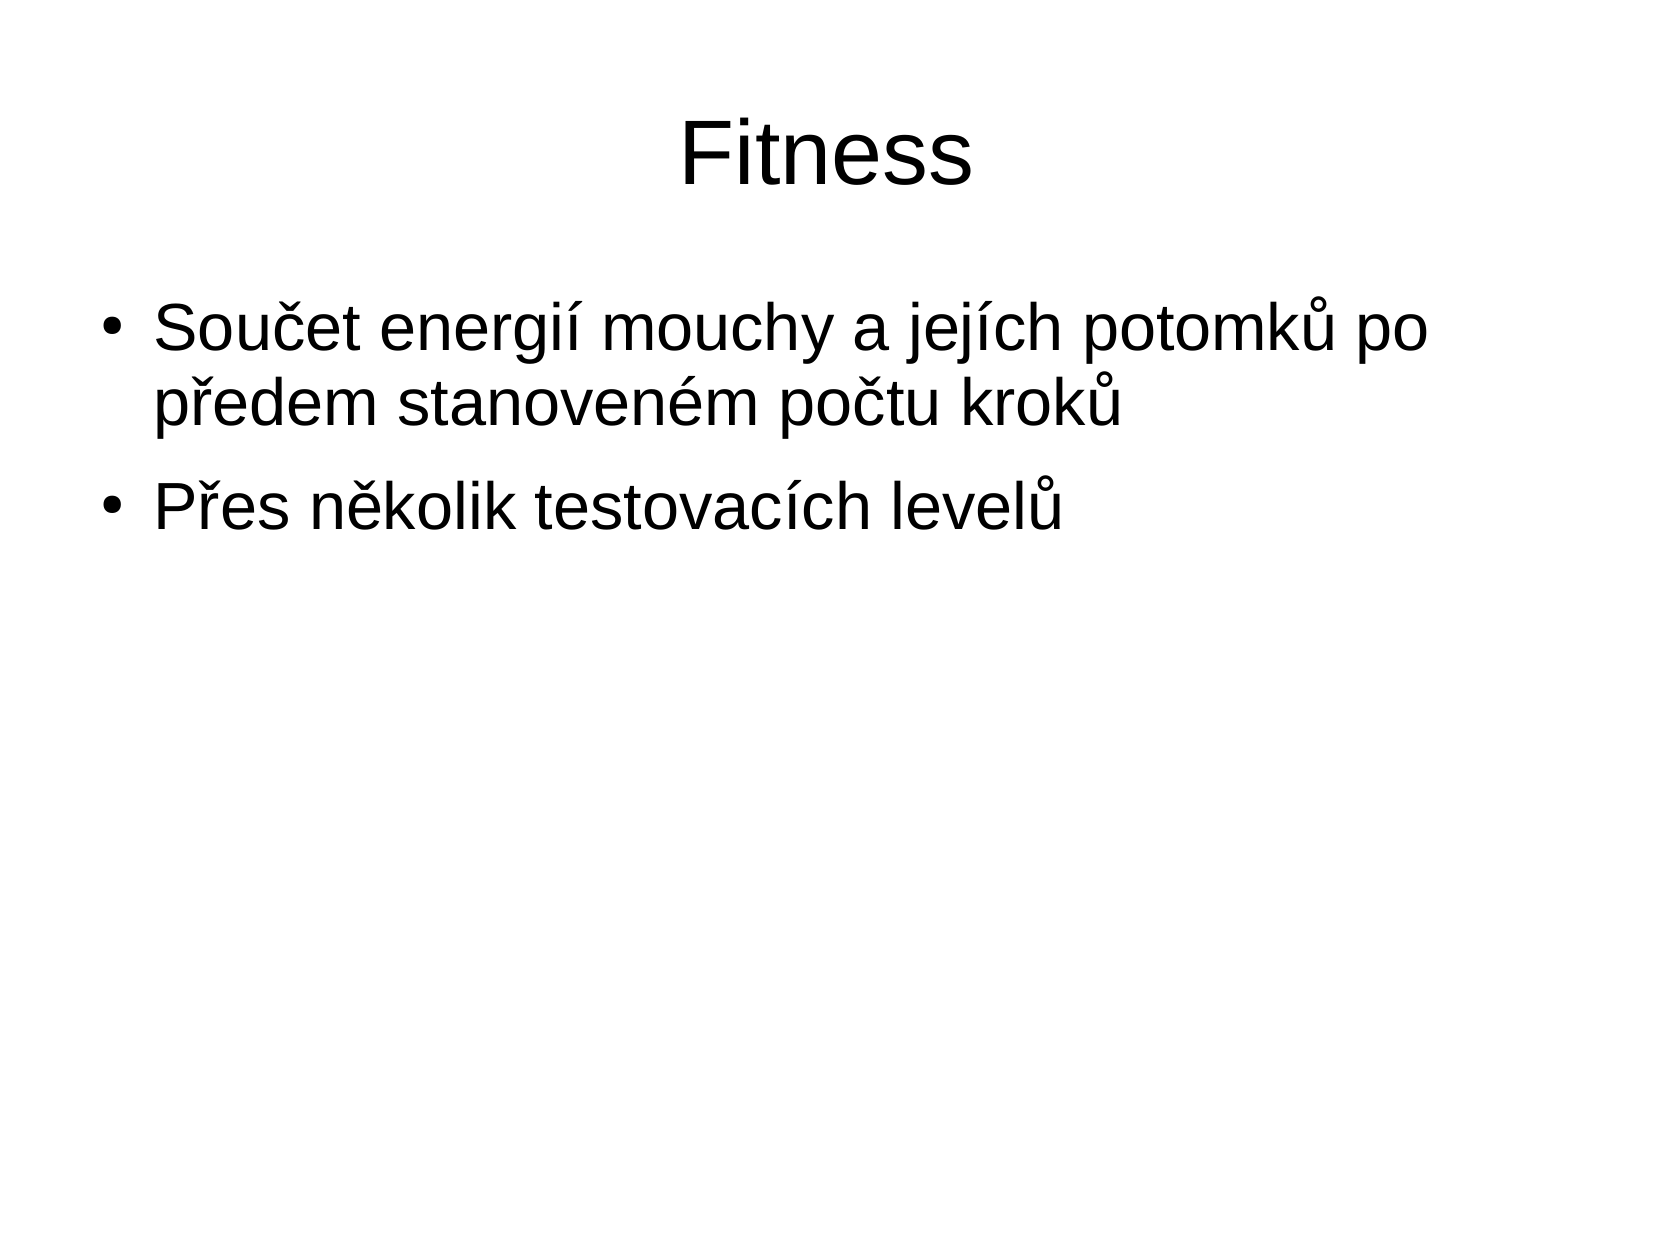

# Fitness
Součet energií mouchy a jejích potomků po předem stanoveném počtu kroků
Přes několik testovacích levelů